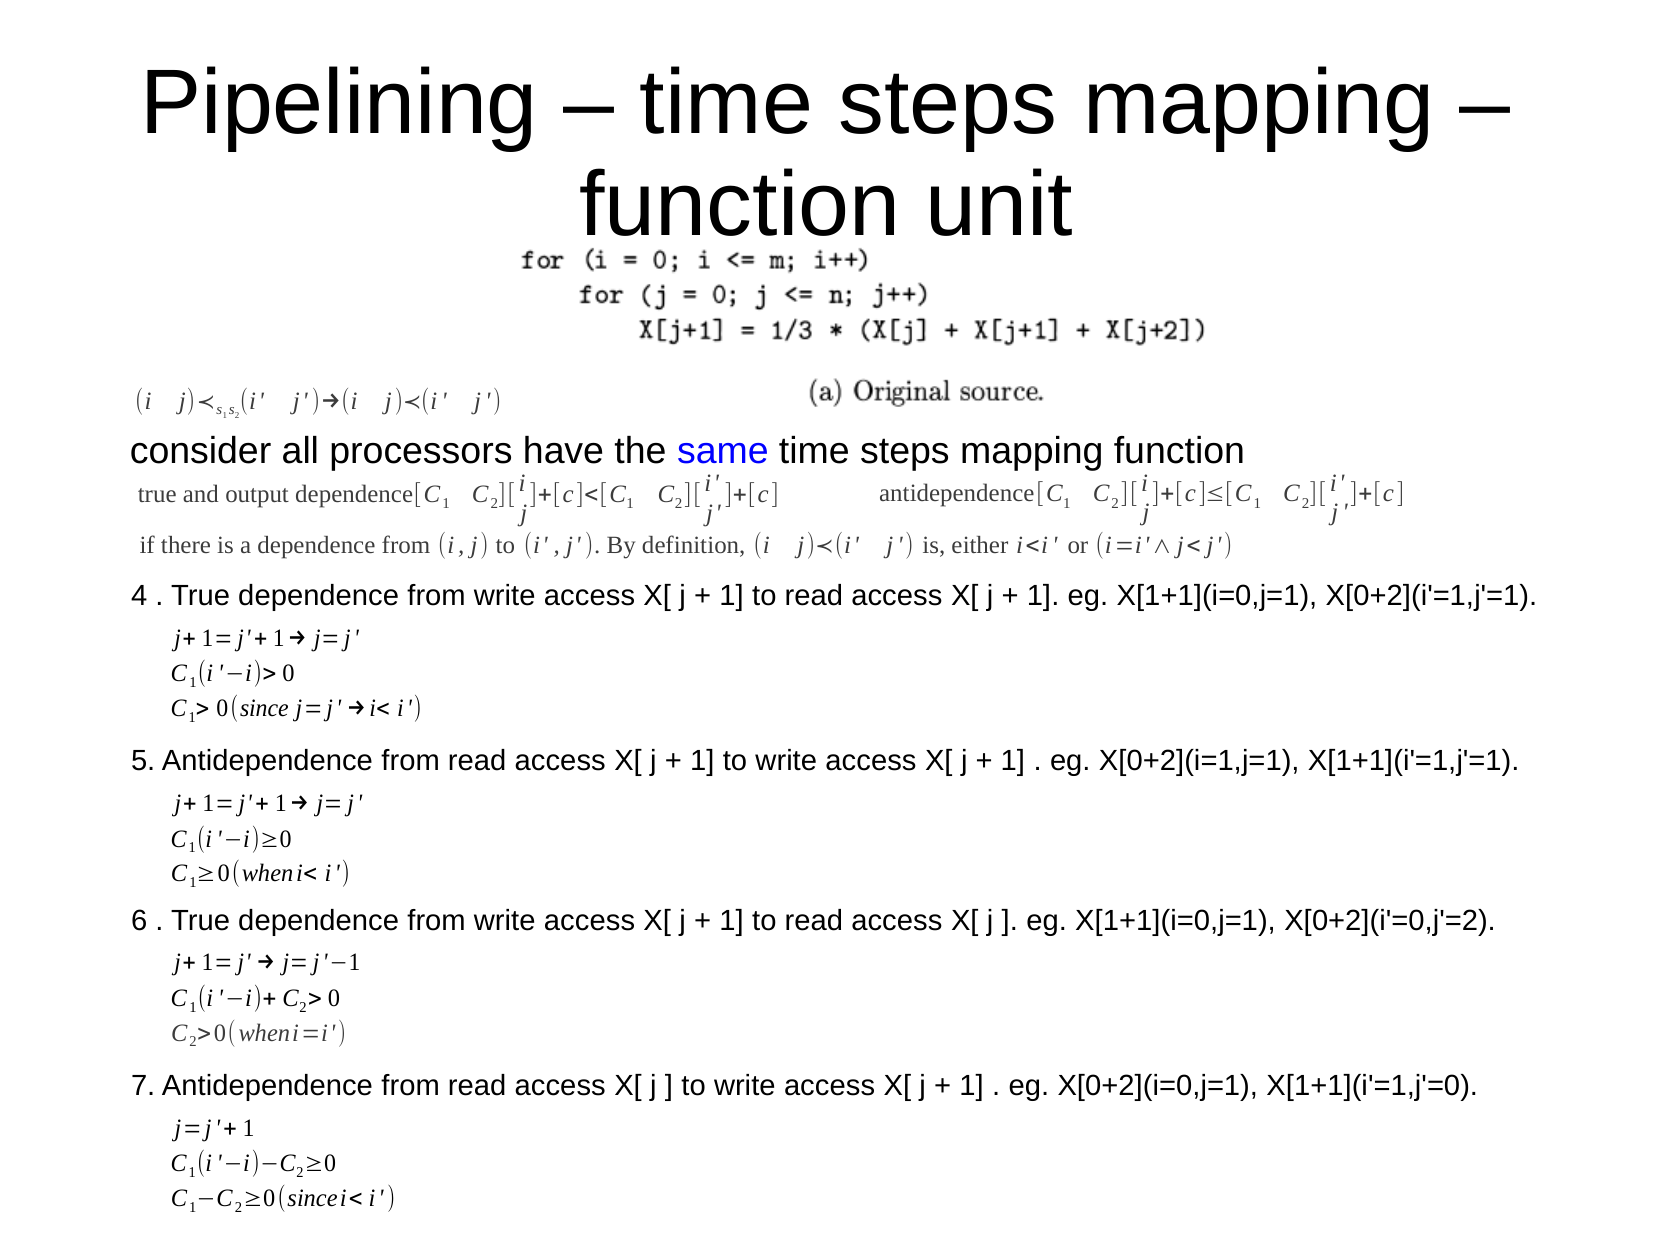

# Pipelining – time steps mapping – function unit
consider all processors have the same time steps mapping function
4 . True dependence from write access X[ j + 1] to read access X[ j + 1]. eg. X[1+1](i=0,j=1), X[0+2](i'=1,j'=1).
5. Antidependence from read access X[ j + 1] to write access X[ j + 1] . eg. X[0+2](i=1,j=1), X[1+1](i'=1,j'=1).
6 . True dependence from write access X[ j + 1] to read access X[ j ]. eg. X[1+1](i=0,j=1), X[0+2](i'=0,j'=2).
7. Antidependence from read access X[ j ] to write access X[ j + 1] . eg. X[0+2](i=0,j=1), X[1+1](i'=1,j'=0).